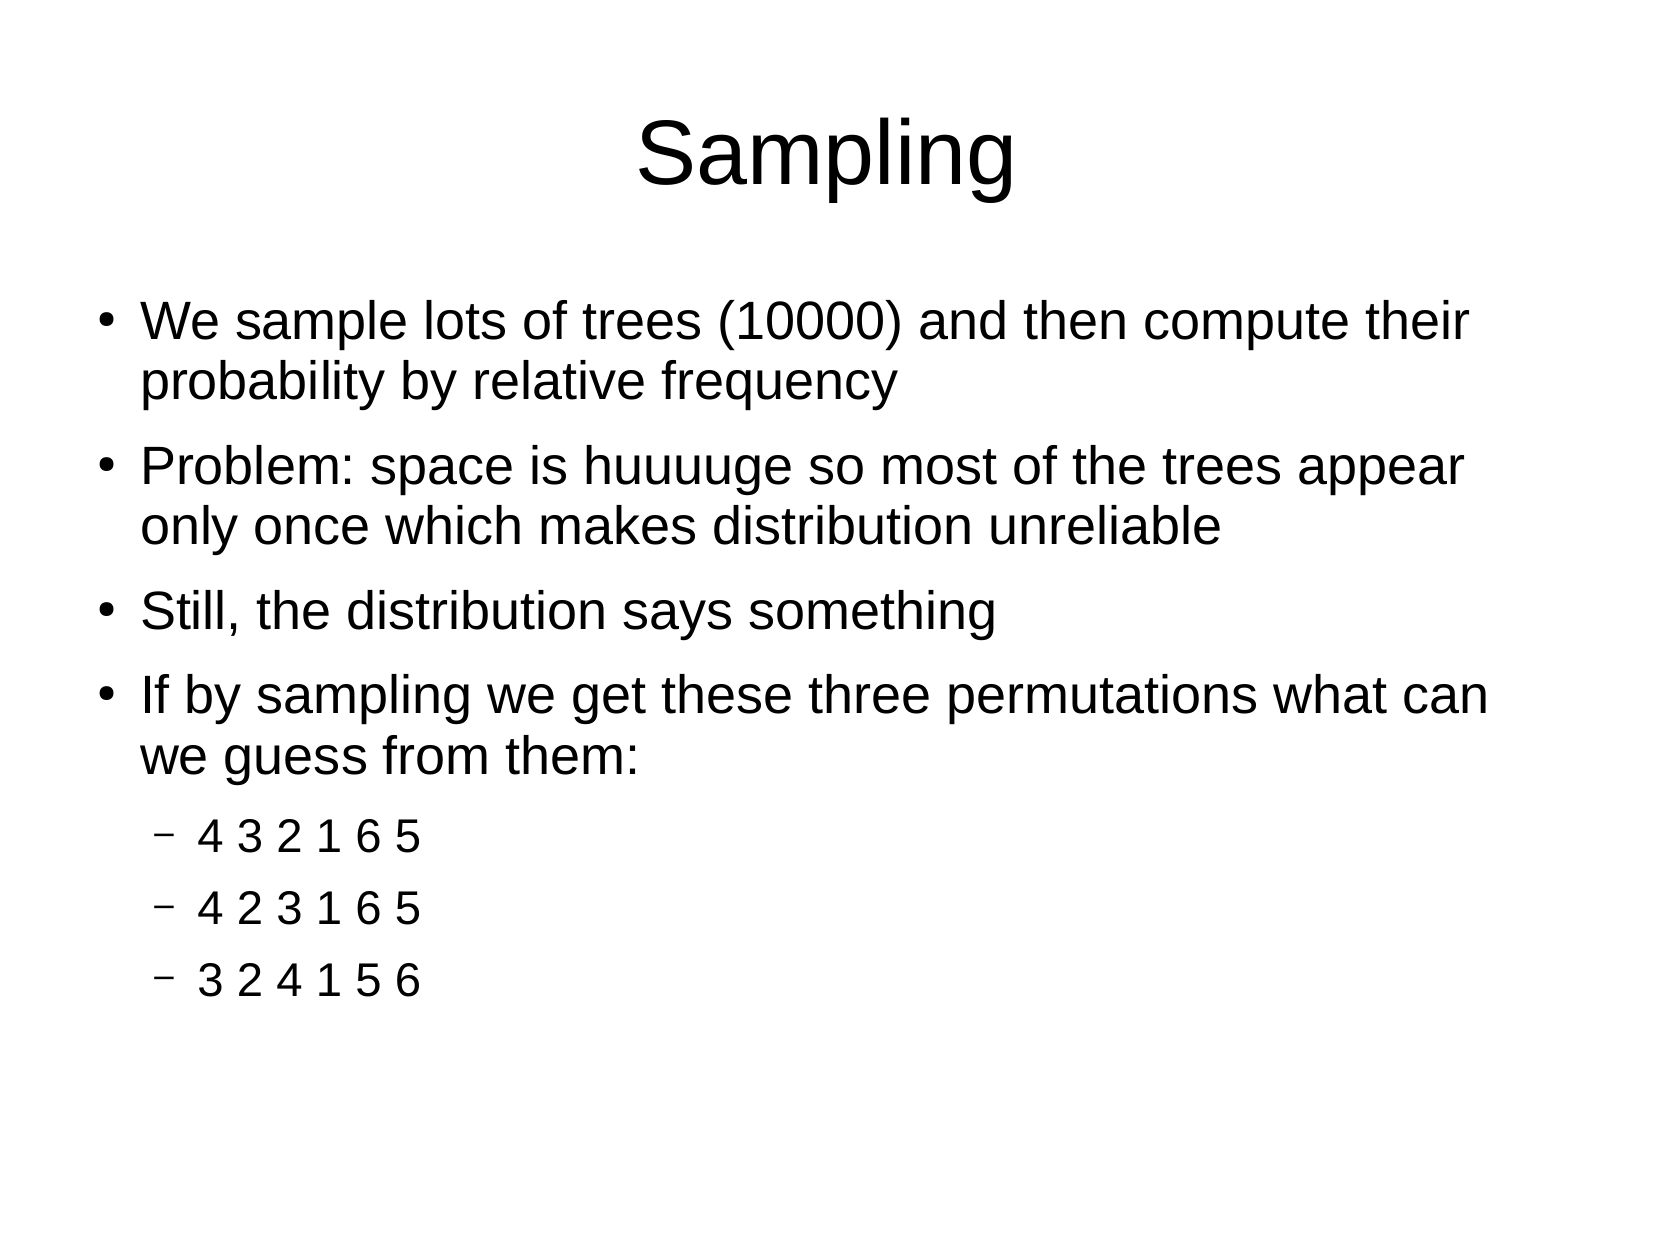

# Sampling
We sample lots of trees (10000) and then compute their probability by relative frequency
Problem: space is huuuuge so most of the trees appear only once which makes distribution unreliable
Still, the distribution says something
If by sampling we get these three permutations what can we guess from them:
4 3 2 1 6 5
4 2 3 1 6 5
3 2 4 1 5 6